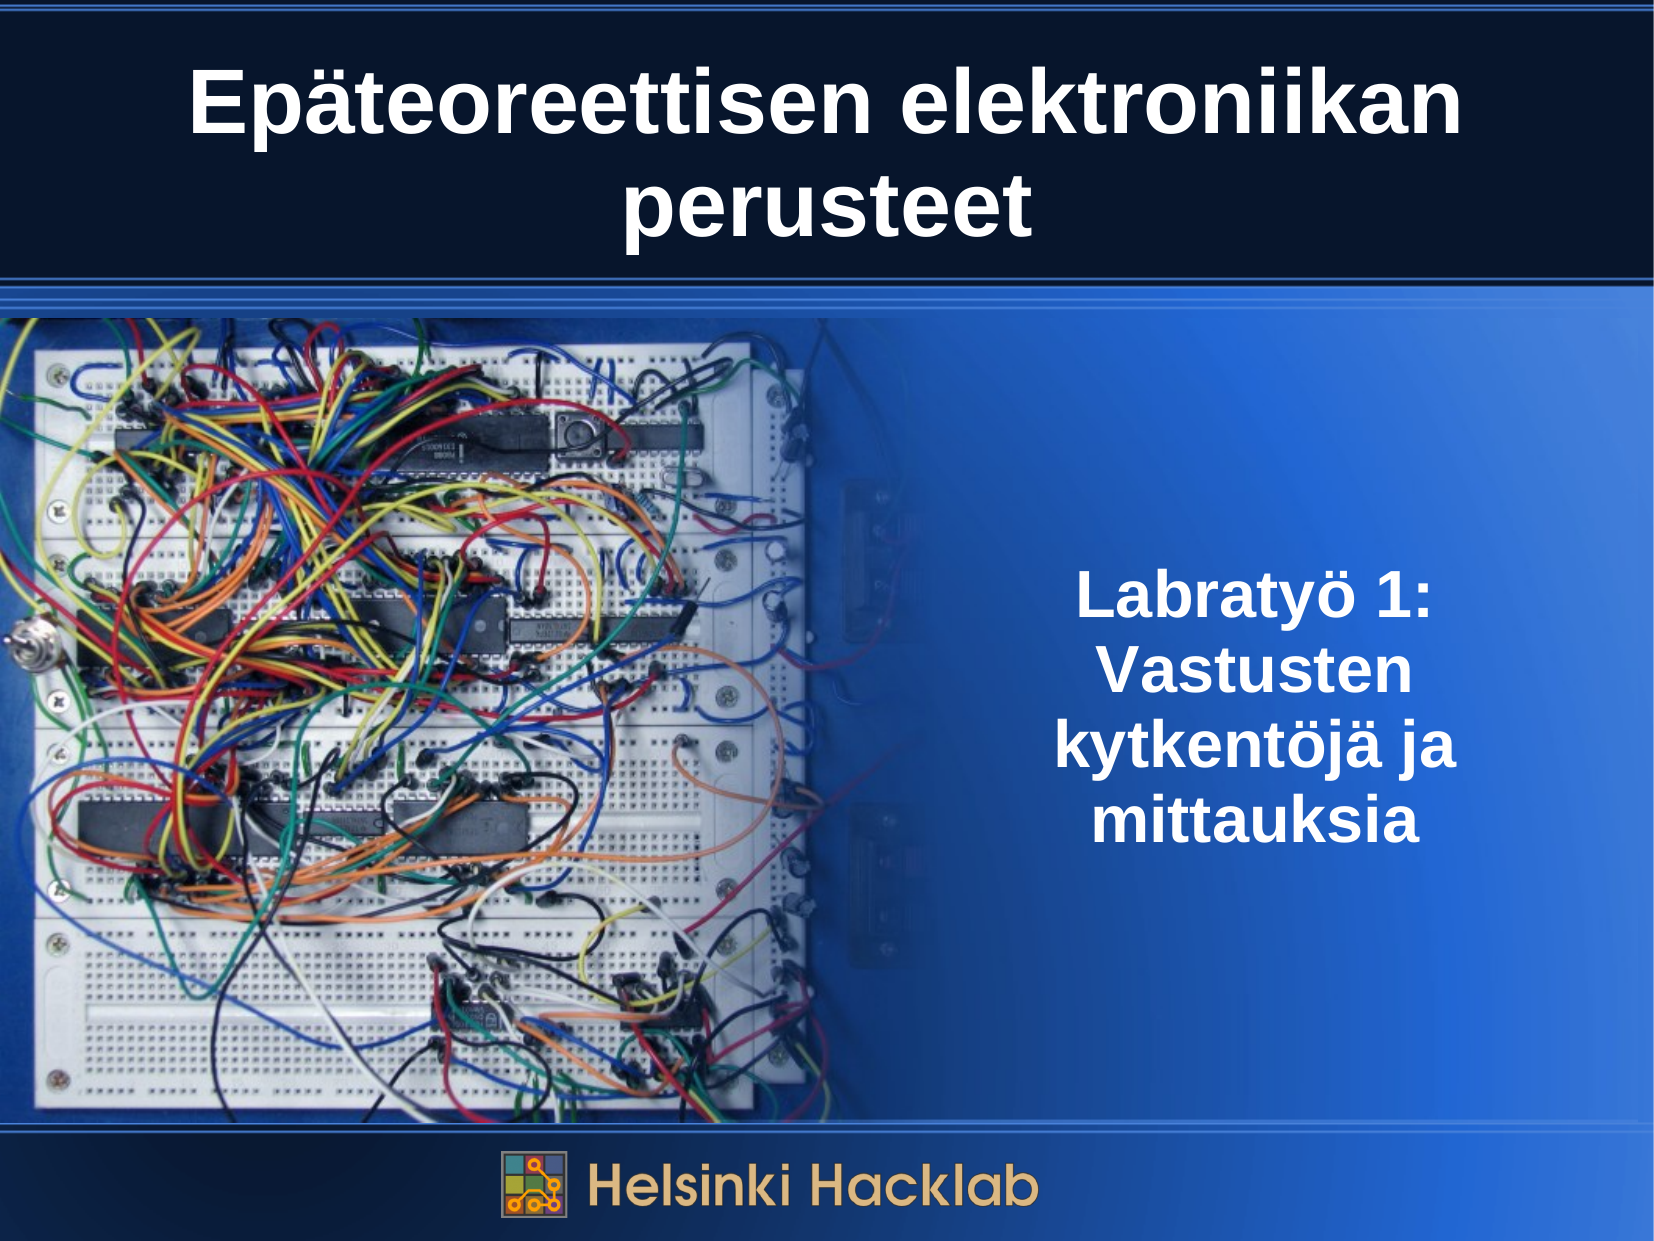

# Epäteoreettisen elektroniikan perusteet
Labratyö 1:
Vastusten kytkentöjä ja mittauksia